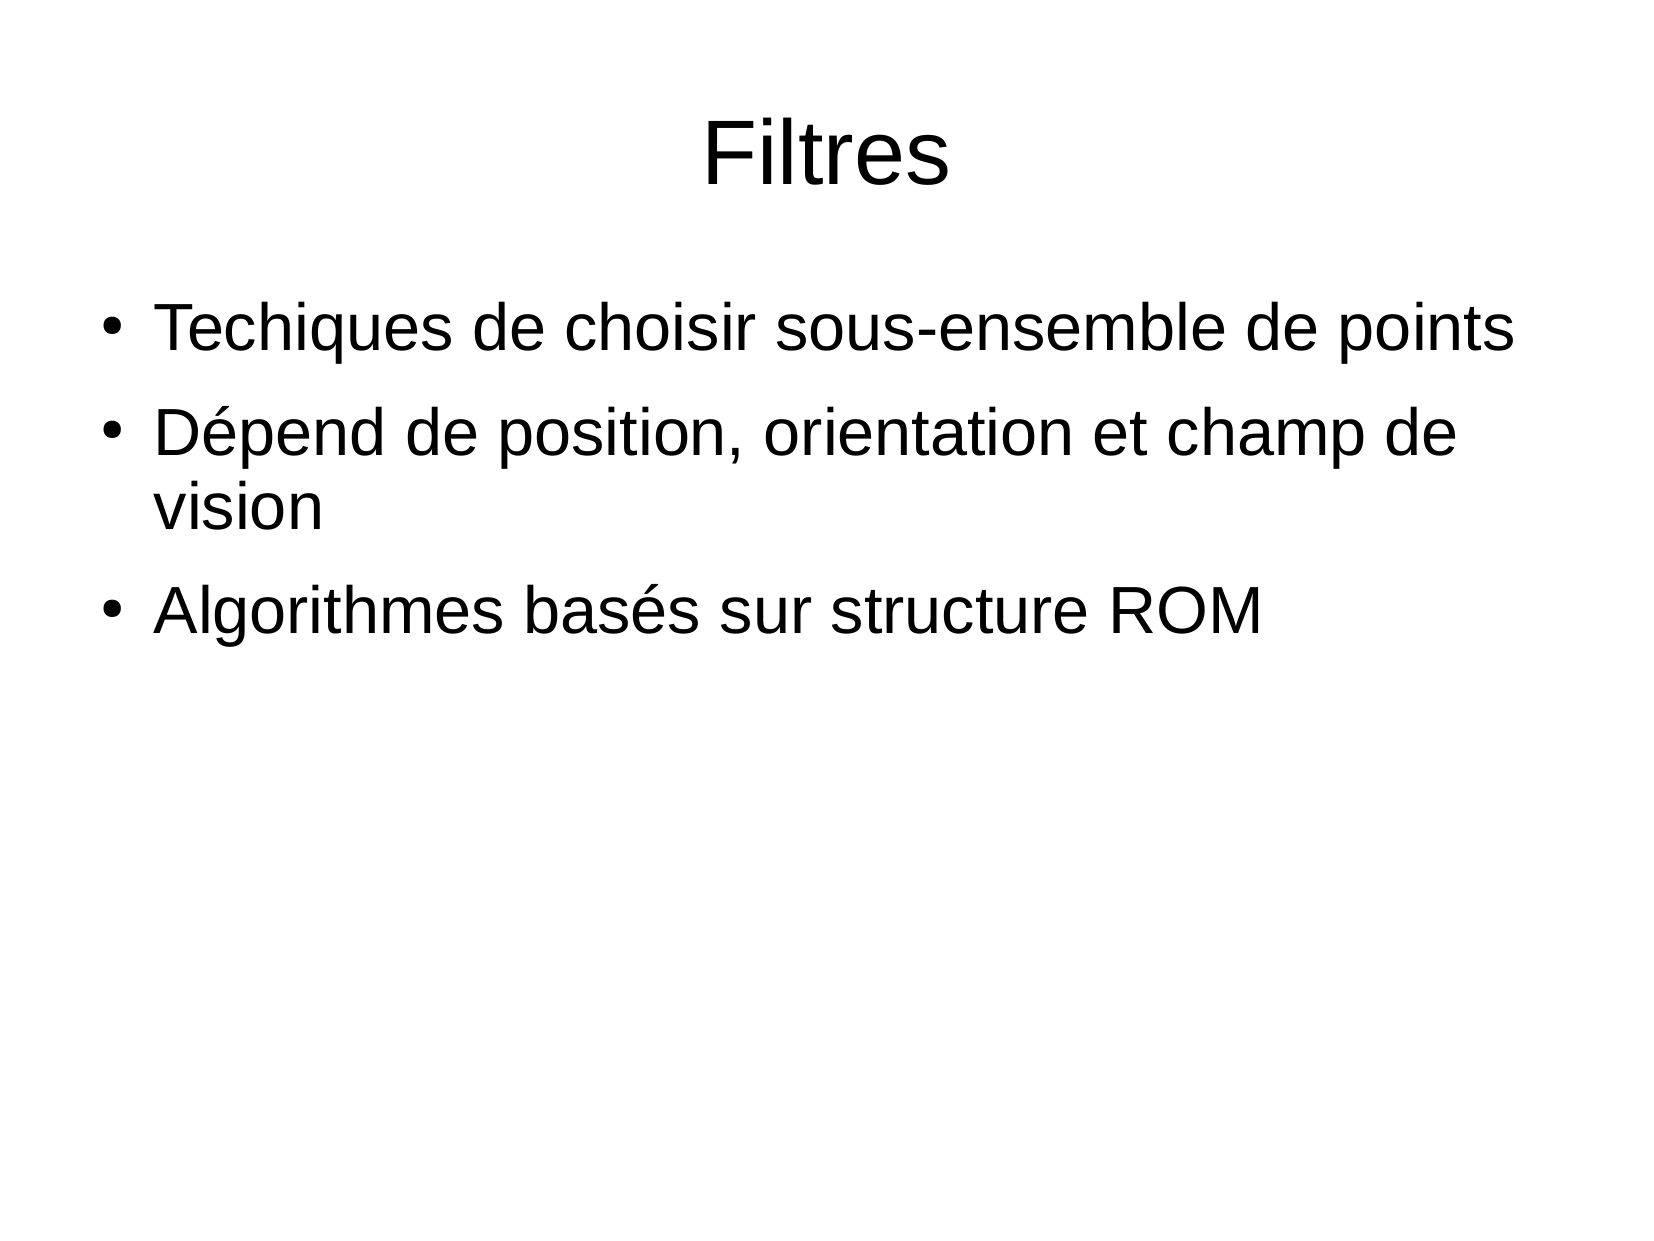

# Filtres
Techiques de choisir sous-ensemble de points
Dépend de position, orientation et champ de vision
Algorithmes basés sur structure ROM